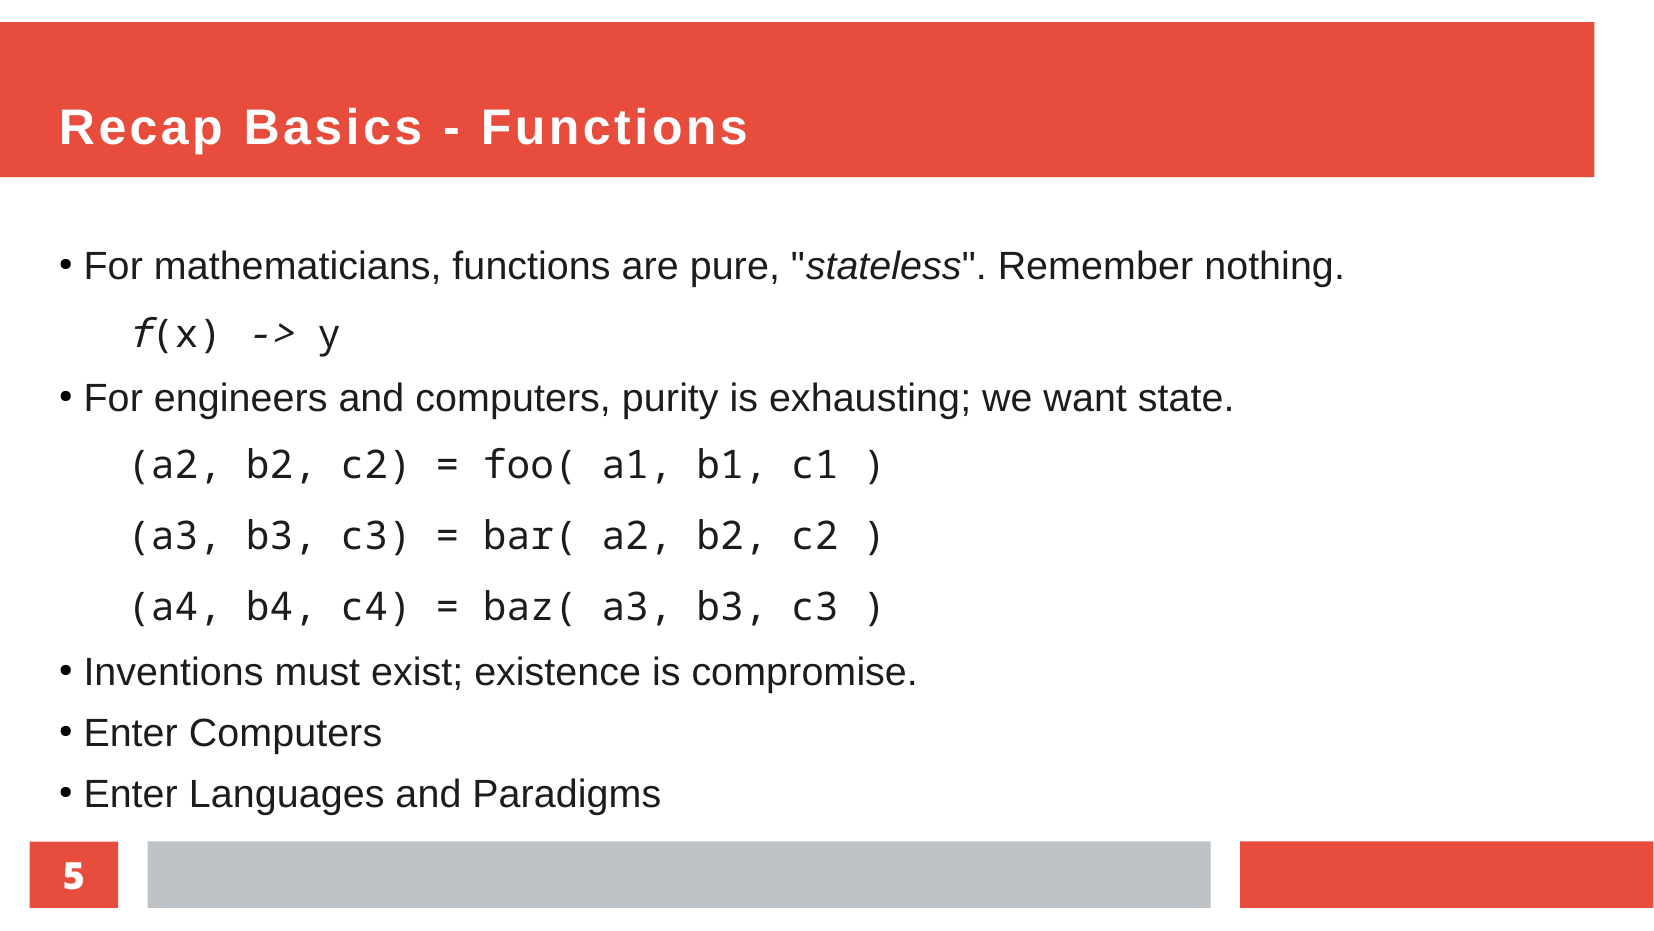

# Recap Basics - Functions
 For mathematicians, functions are pure, "stateless". Remember nothing.
f(x) -> y
 For engineers and computers, purity is exhausting; we want state.
(a2, b2, c2) = foo( a1, b1, c1 )
(a3, b3, c3) = bar( a2, b2, c2 )
(a4, b4, c4) = baz( a3, b3, c3 )
 Inventions must exist; existence is compromise.
 Enter Computers
 Enter Languages and Paradigms
5